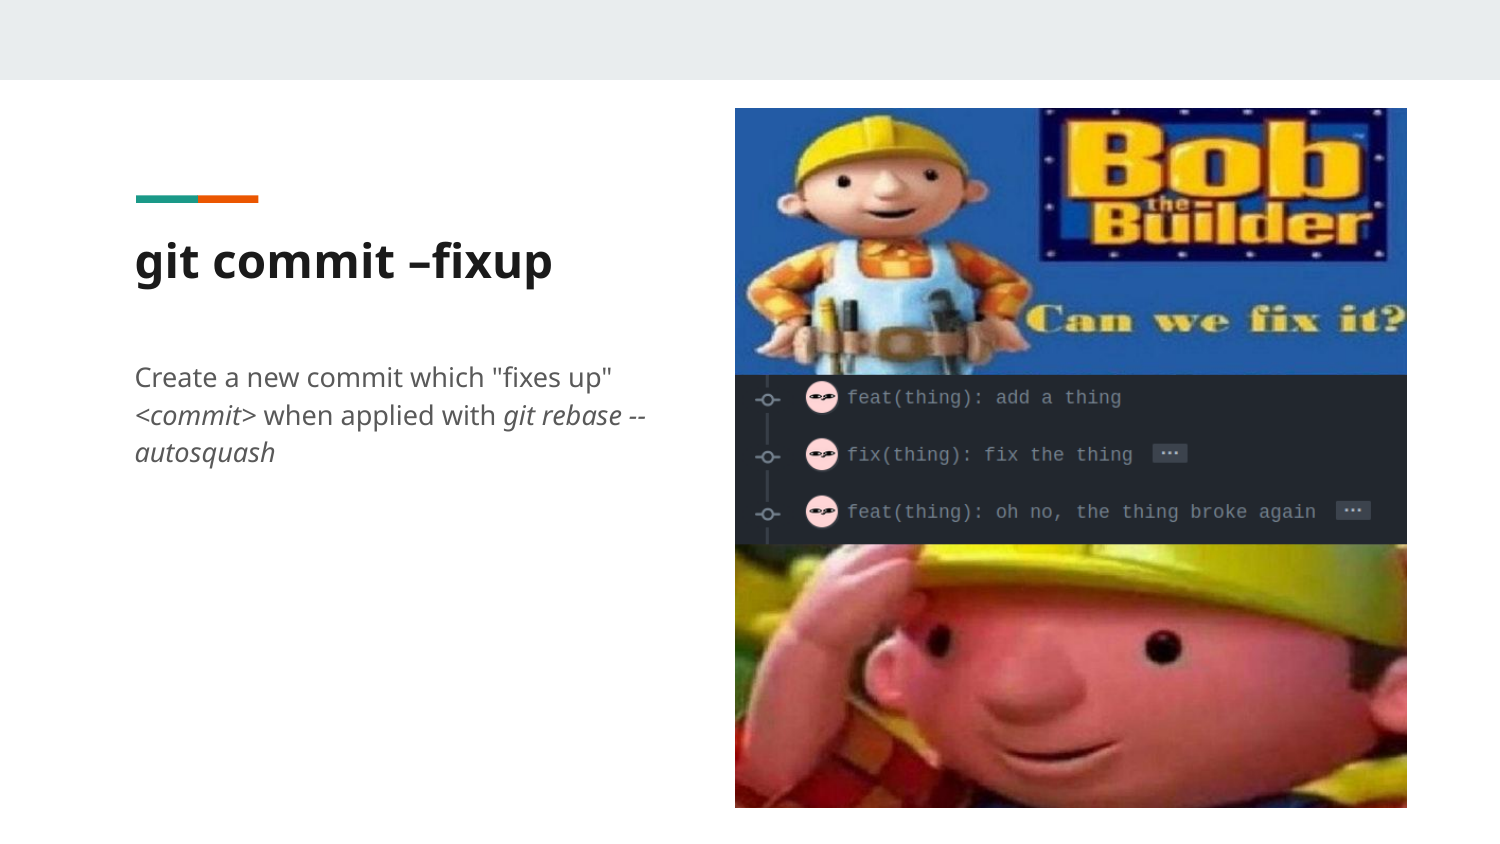

# git commit –fixup
Create a new commit which "fixes up" <commit> when applied with git rebase --autosquash